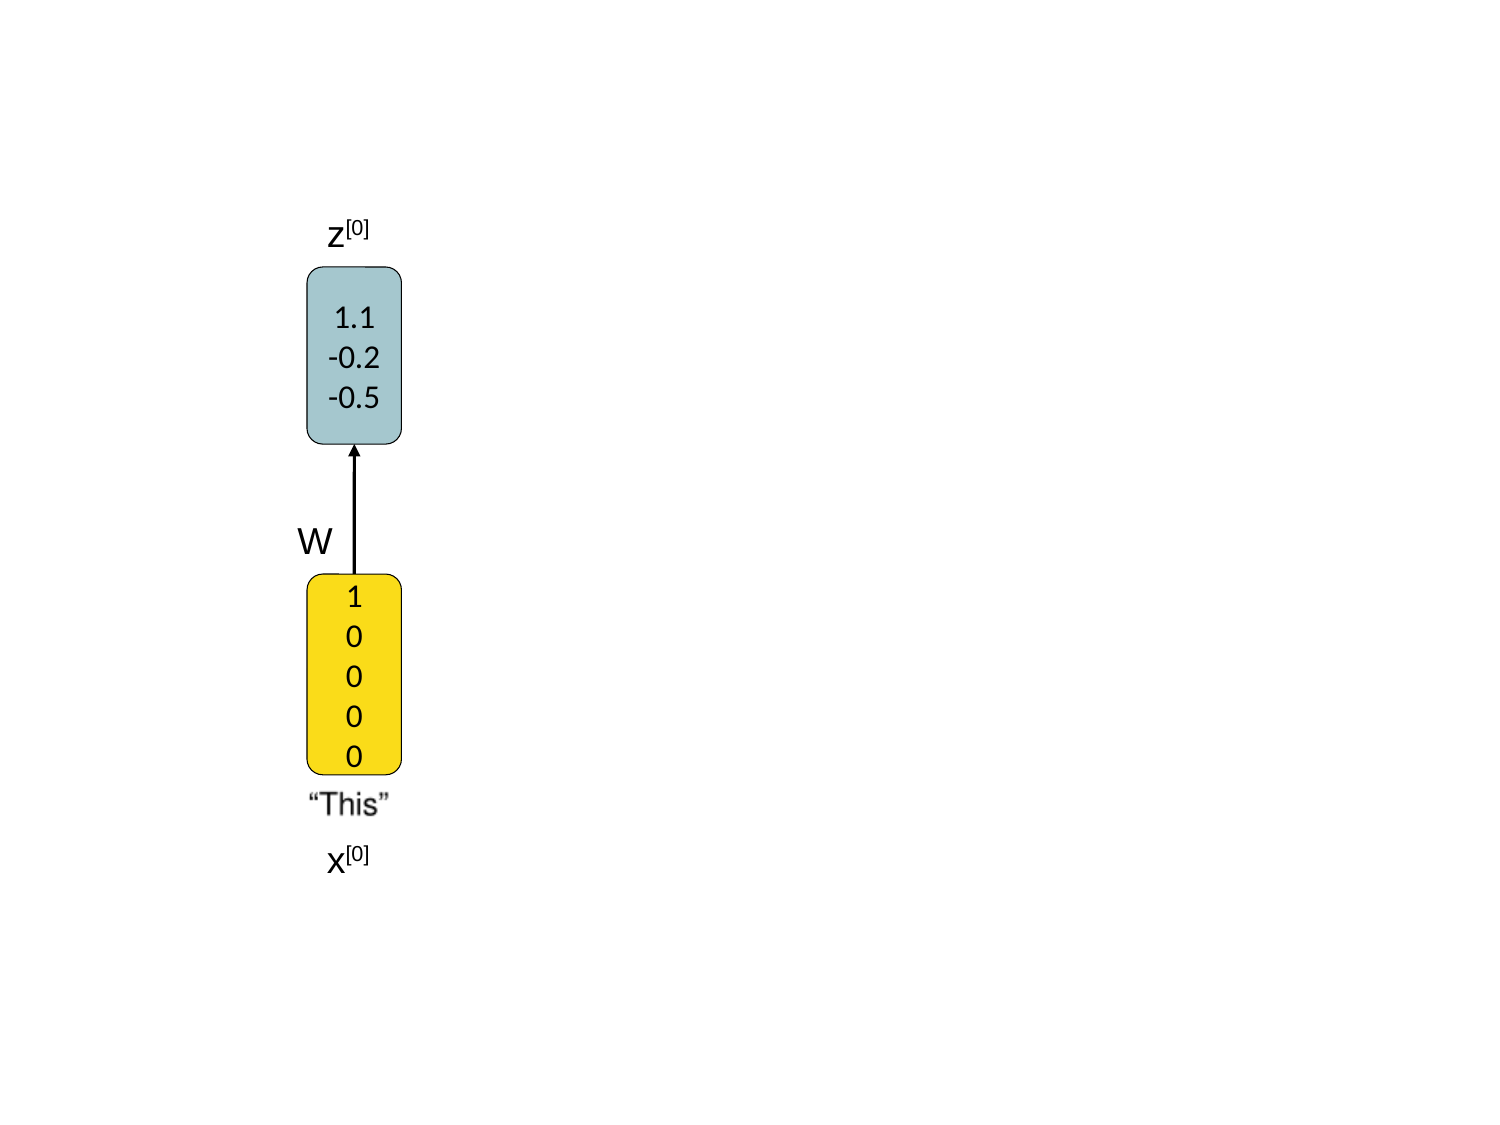

z[0]
1.1
-0.2
-0.5
W
1
0
0
0
0
x[0]